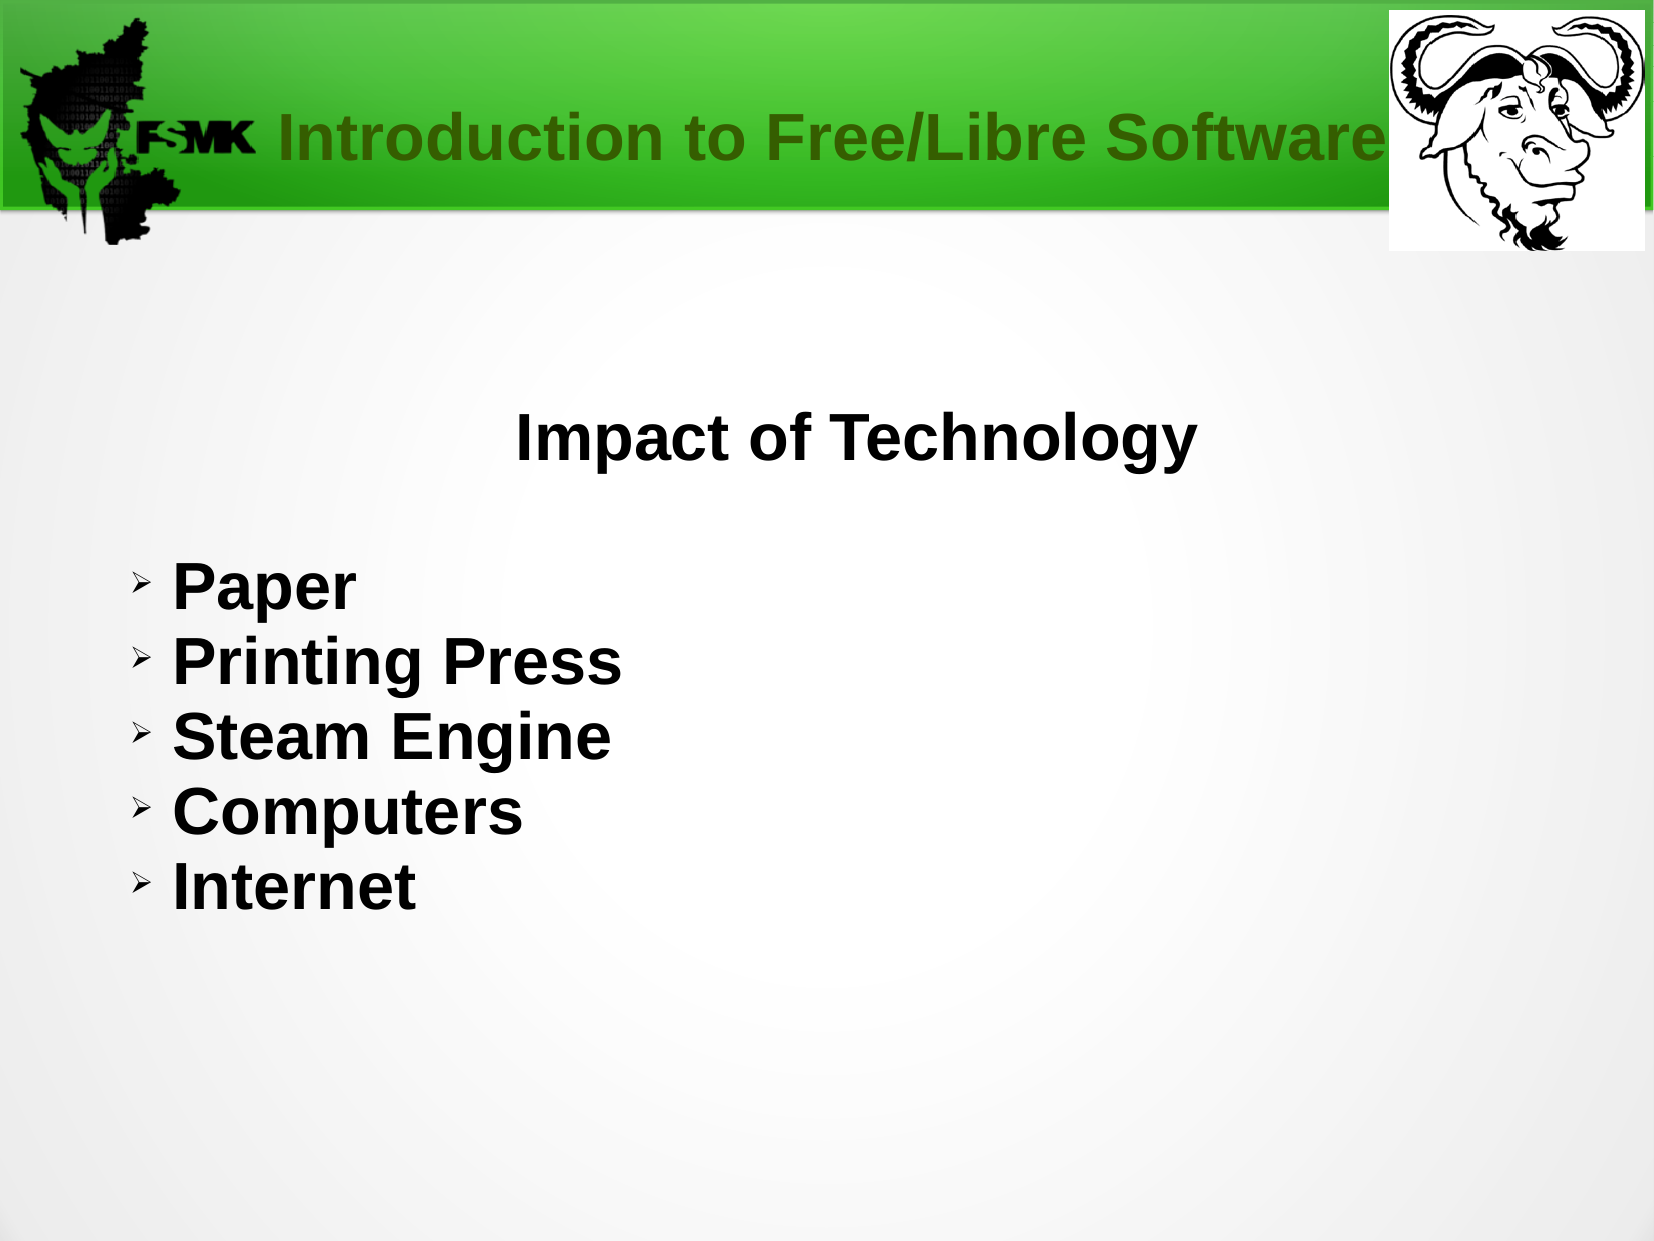

# Introduction to Free/Libre Software
Impact of Technology
 Paper
 Printing Press
 Steam Engine
 Computers
 Internet